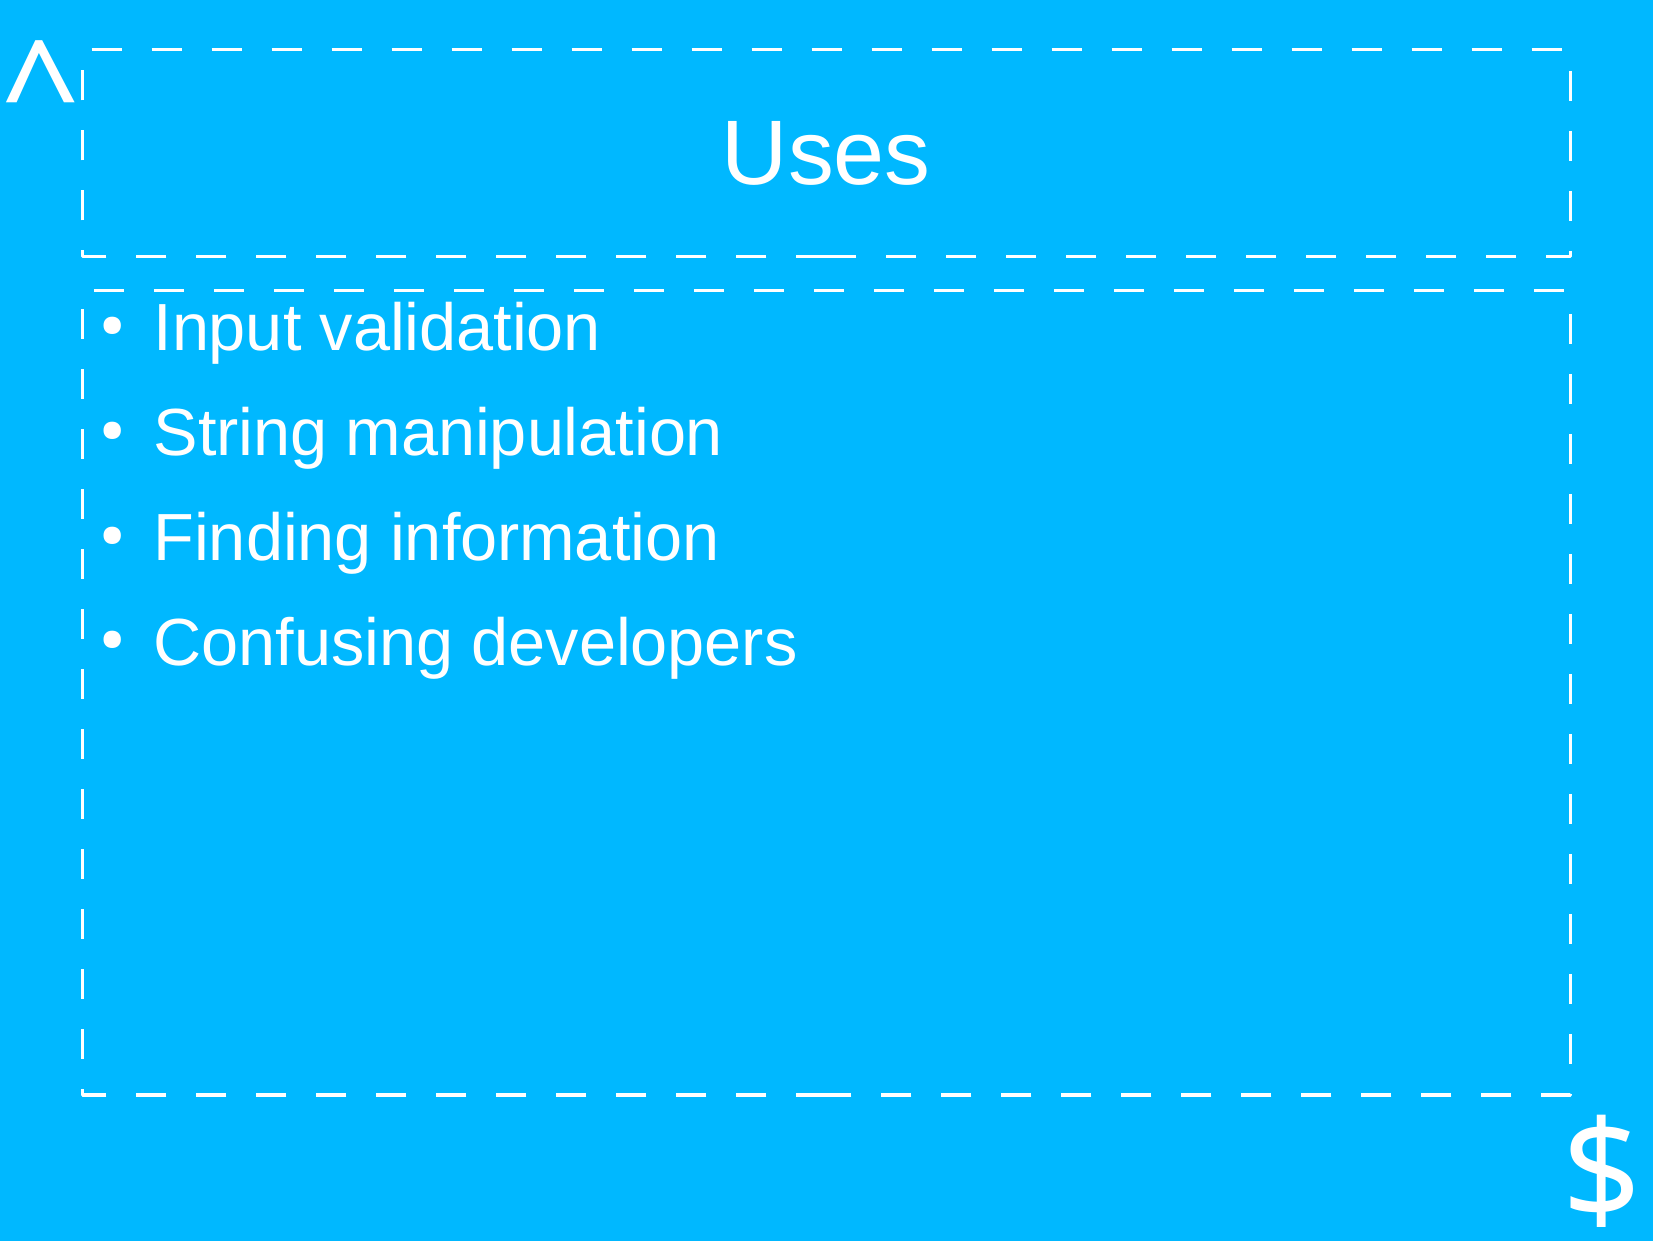

# Uses
Input validation
String manipulation
Finding information
Confusing developers